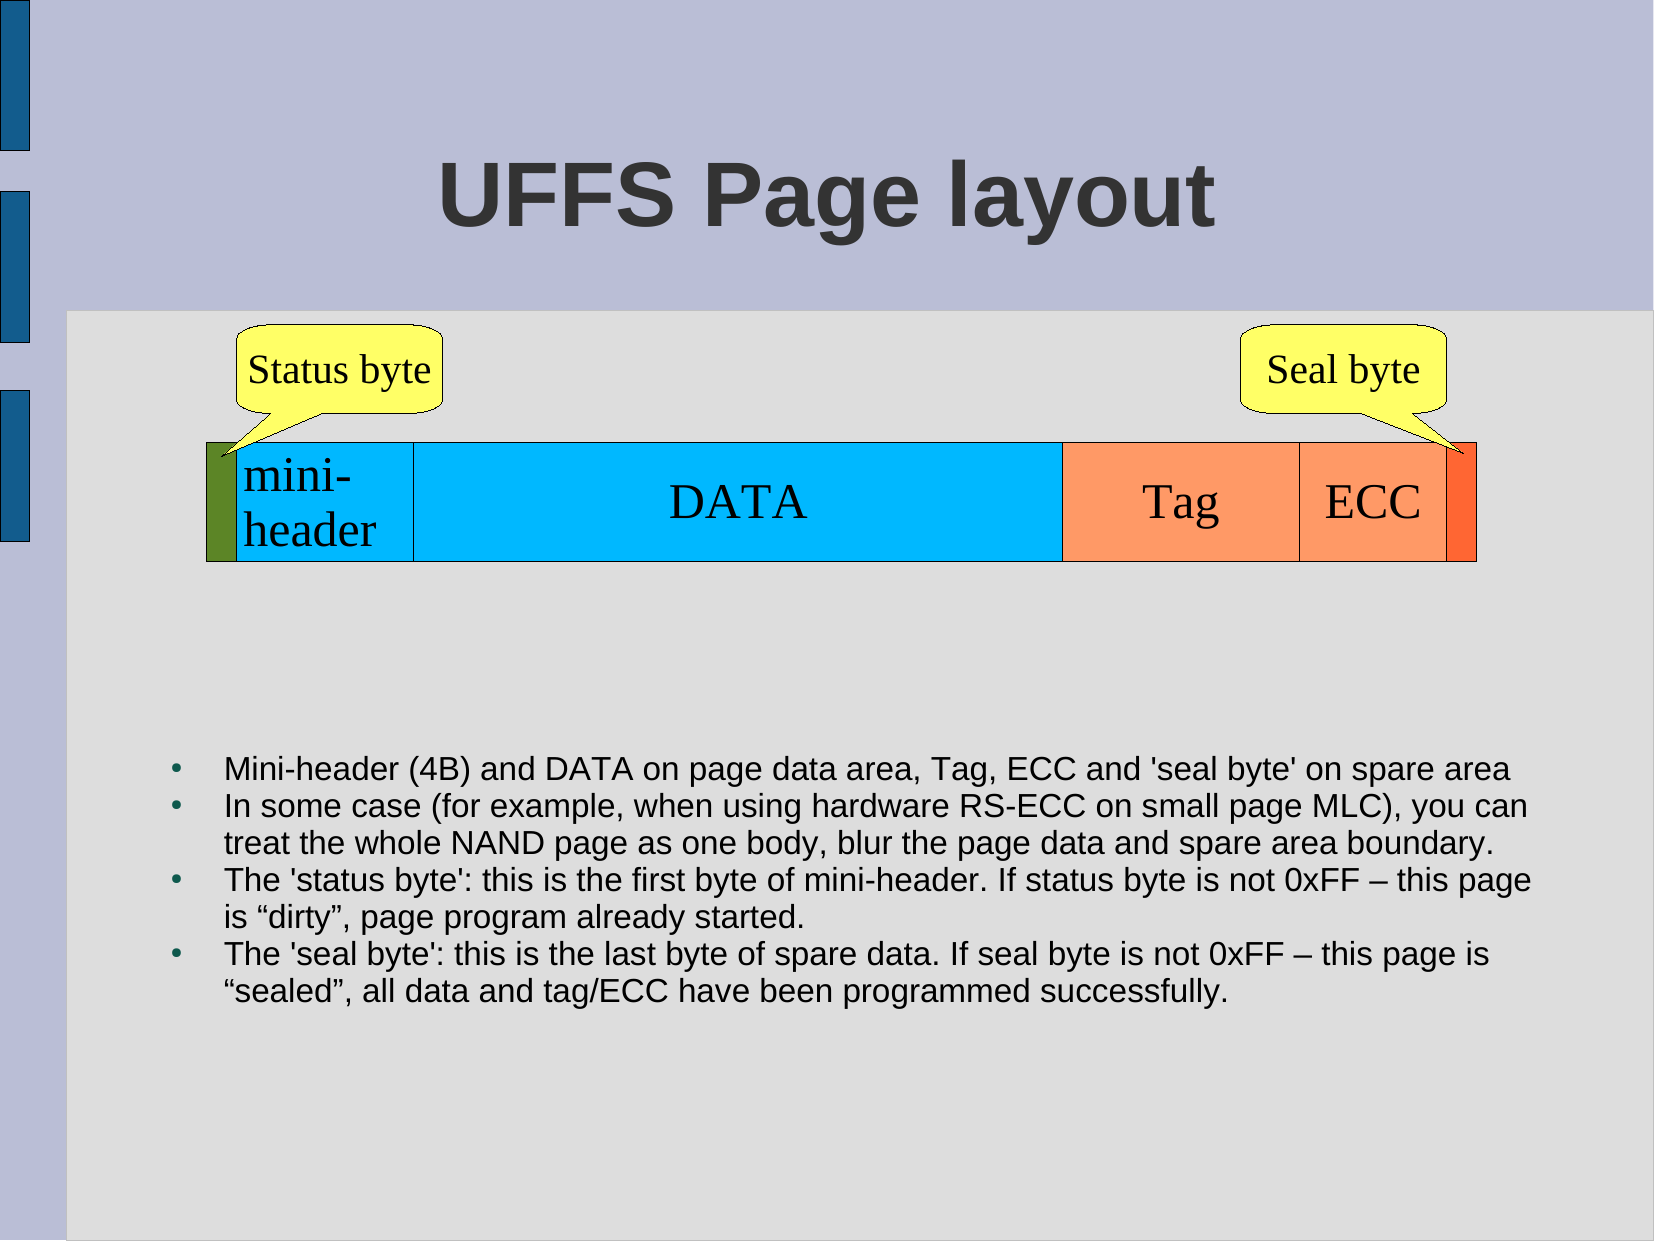

# UFFS Page layout
Status byte
Seal byte
mini-
header
DATA
Tag
ECC
Mini-header (4B) and DATA on page data area, Tag, ECC and 'seal byte' on spare area
In some case (for example, when using hardware RS-ECC on small page MLC), you can treat the whole NAND page as one body, blur the page data and spare area boundary.
The 'status byte': this is the first byte of mini-header. If status byte is not 0xFF – this page is “dirty”, page program already started.
The 'seal byte': this is the last byte of spare data. If seal byte is not 0xFF – this page is “sealed”, all data and tag/ECC have been programmed successfully.